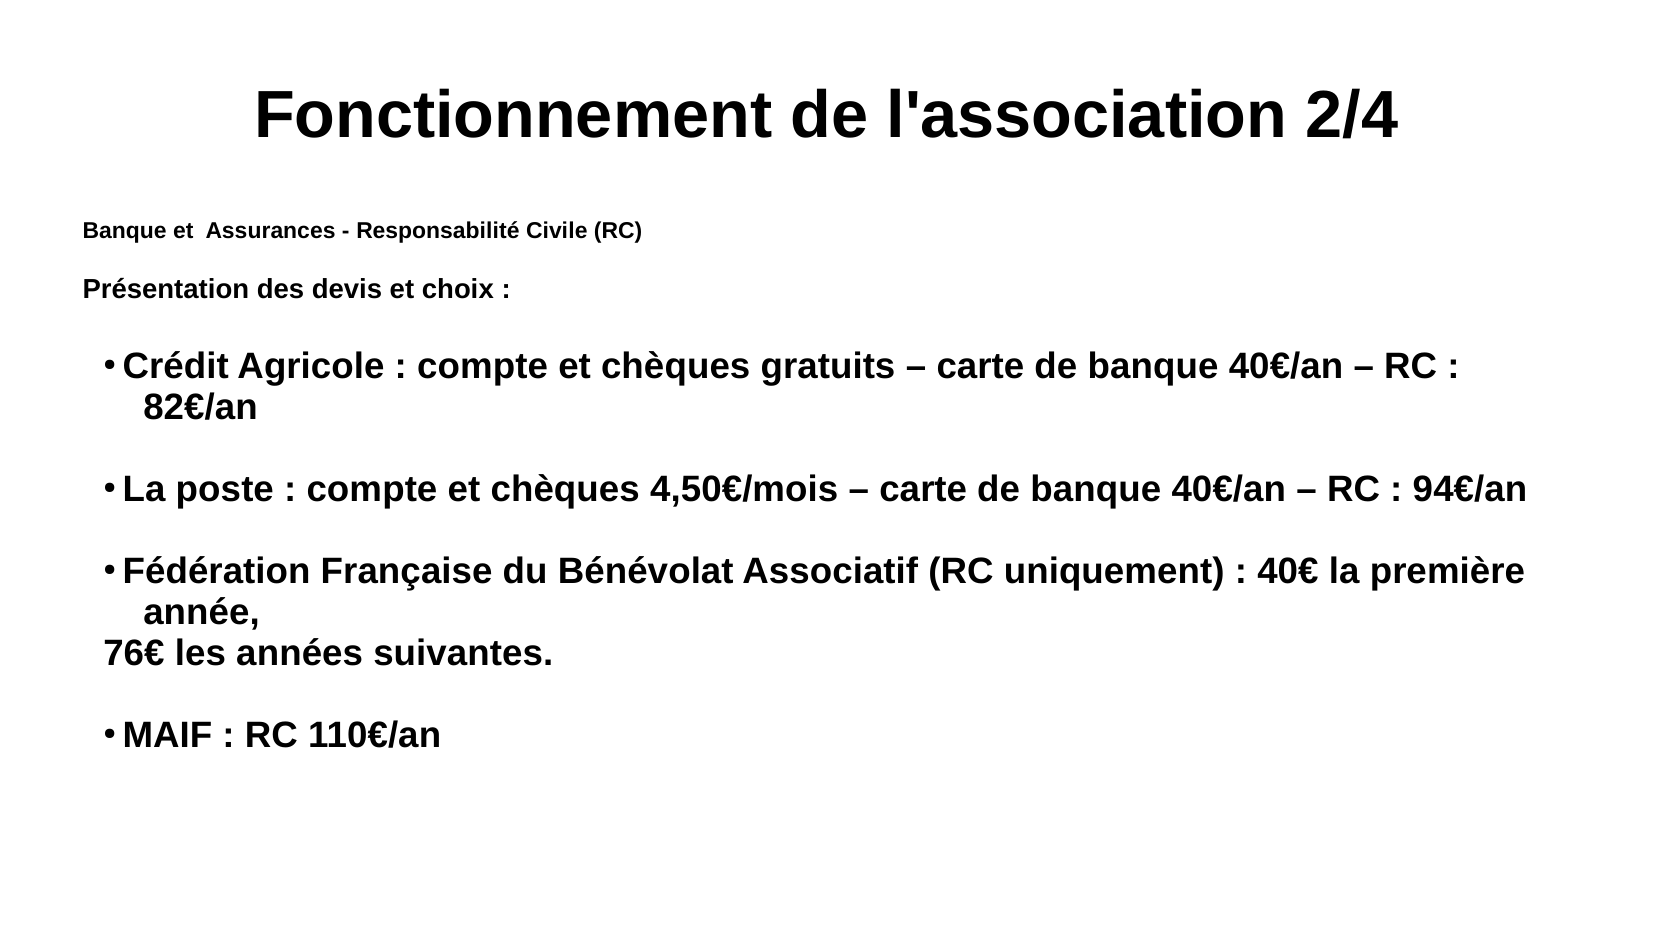

# Fonctionnement de l'association 2/4
Banque et Assurances - Responsabilité Civile (RC)
Présentation des devis et choix :
Crédit Agricole : compte et chèques gratuits – carte de banque 40€/an – RC : 82€/an
La poste : compte et chèques 4,50€/mois – carte de banque 40€/an – RC : 94€/an
Fédération Française du Bénévolat Associatif (RC uniquement) : 40€ la première année,
76€ les années suivantes.
MAIF : RC 110€/an